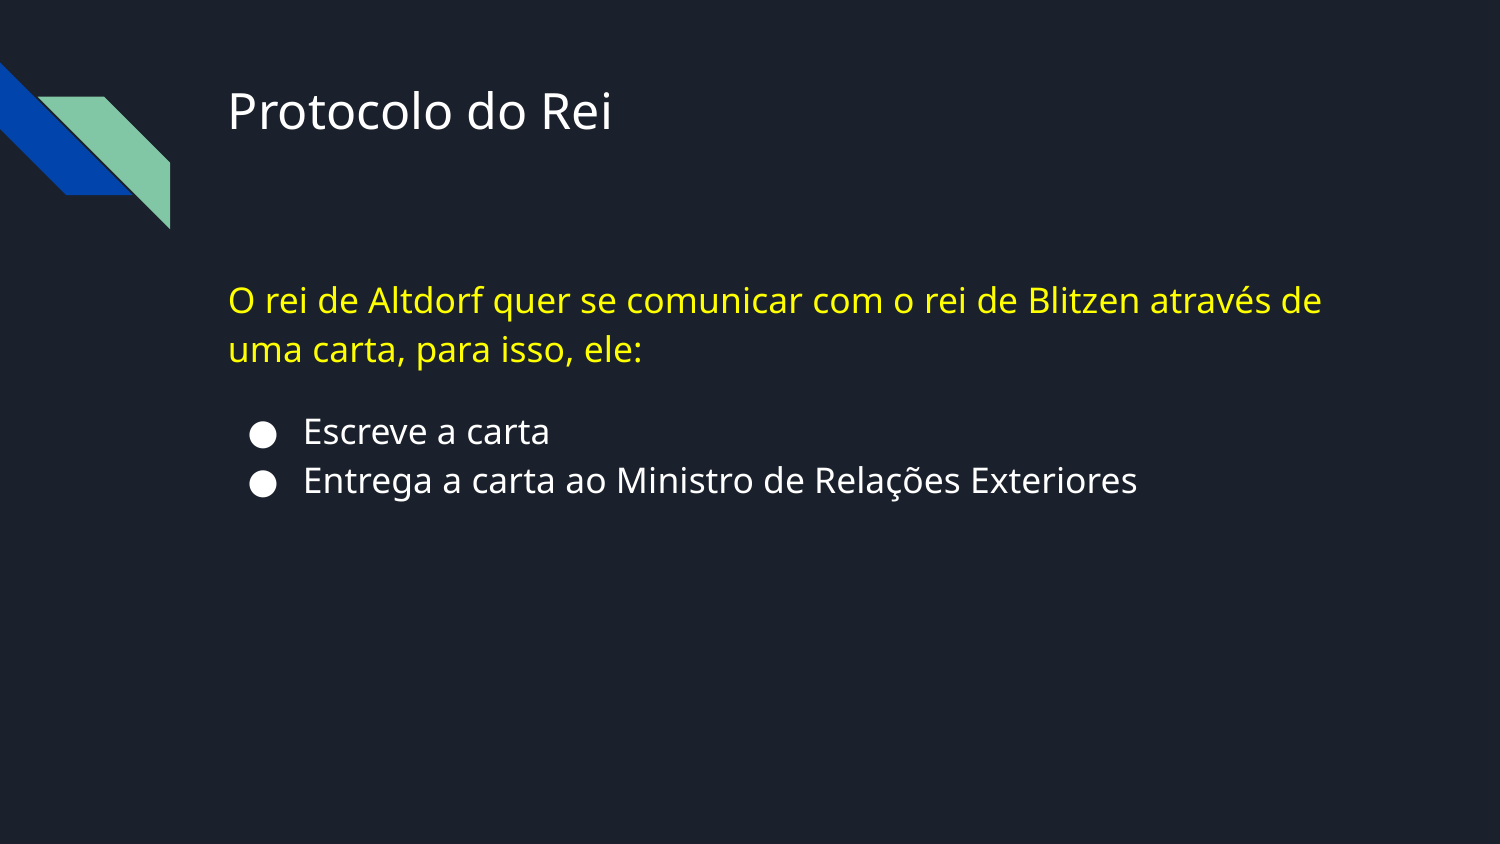

# Protocolo do Rei
O rei de Altdorf quer se comunicar com o rei de Blitzen através de uma carta, para isso, ele:
Escreve a carta
Entrega a carta ao Ministro de Relações Exteriores